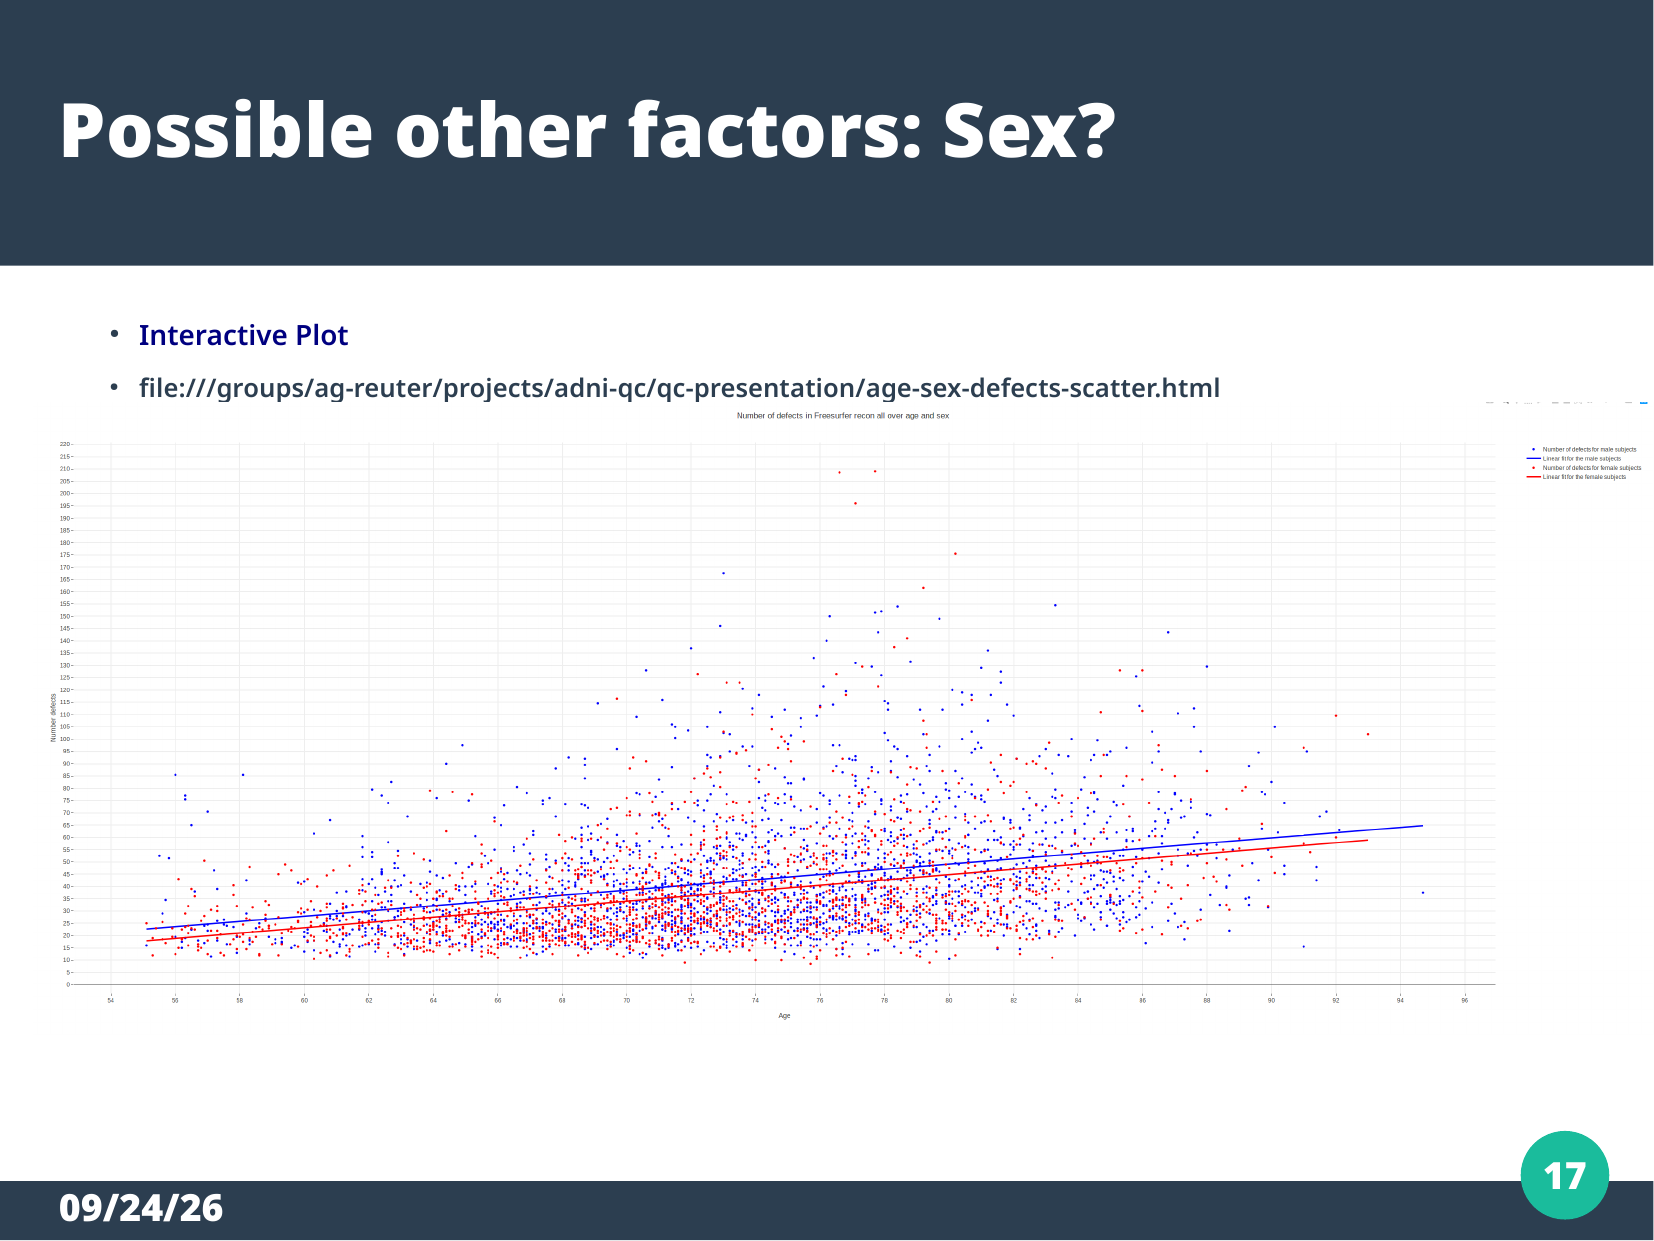

# Possible other factors: Sex?
Interactive Plot
file:///groups/ag-reuter/projects/adni-qc/qc-presentation/age-sex-defects-scatter.html
17